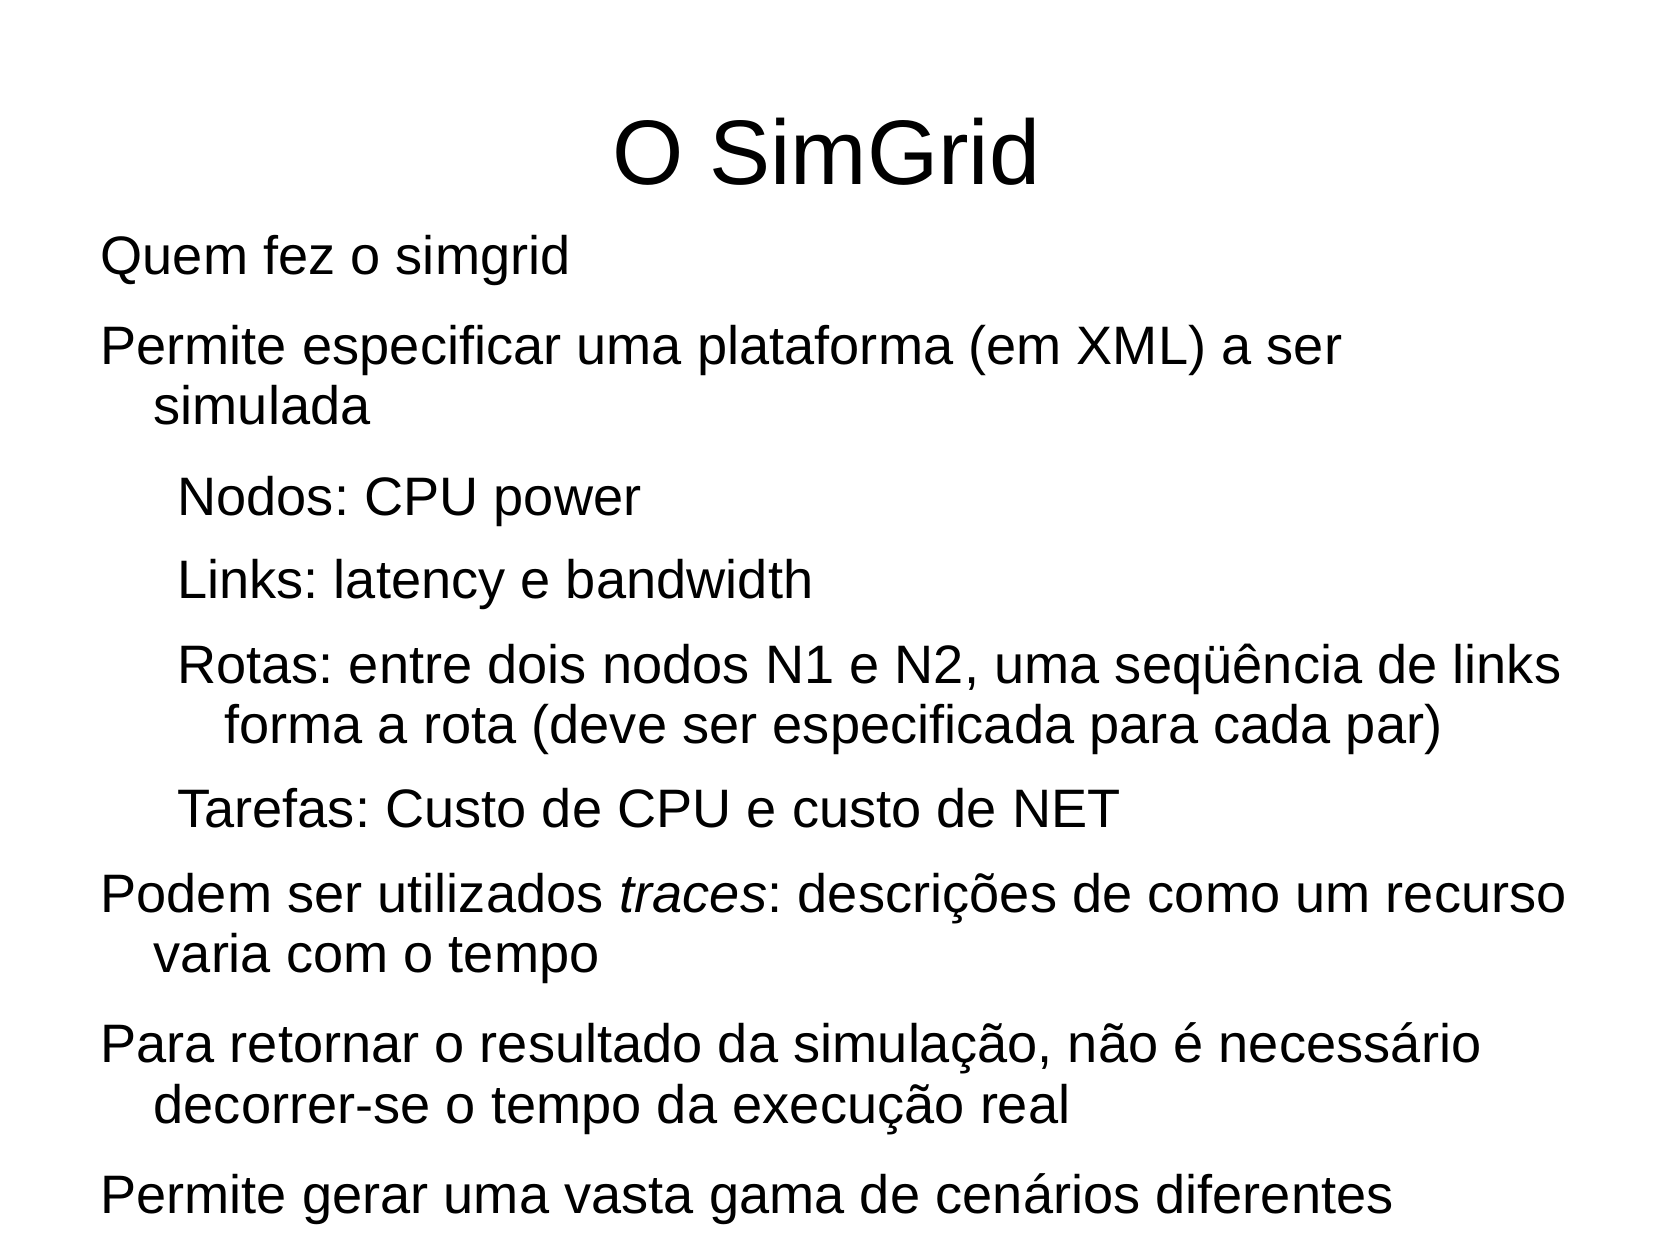

# O SimGrid
Quem fez o simgrid
Permite especificar uma plataforma (em XML) a ser simulada
Nodos: CPU power
Links: latency e bandwidth
Rotas: entre dois nodos N1 e N2, uma seqüência de links forma a rota (deve ser especificada para cada par)
Tarefas: Custo de CPU e custo de NET
Podem ser utilizados traces: descrições de como um recurso varia com o tempo
Para retornar o resultado da simulação, não é necessário decorrer-se o tempo da execução real
Permite gerar uma vasta gama de cenários diferentes